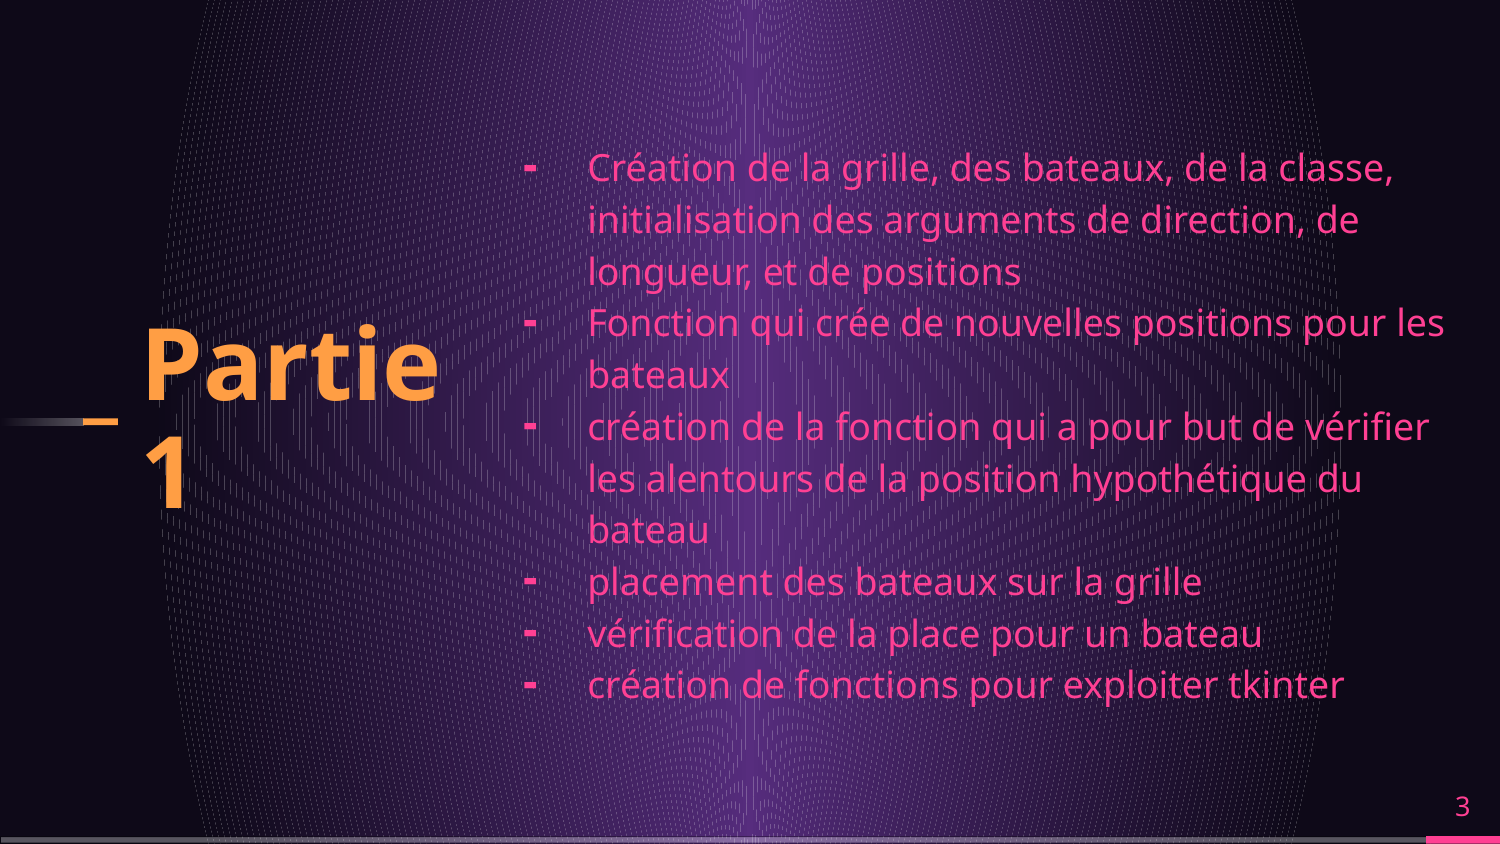

Création de la grille, des bateaux, de la classe, initialisation des arguments de direction, de longueur, et de positions
Fonction qui crée de nouvelles positions pour les bateaux
création de la fonction qui a pour but de vérifier les alentours de la position hypothétique du bateau
placement des bateaux sur la grille
vérification de la place pour un bateau
création de fonctions pour exploiter tkinter
# Partie 1